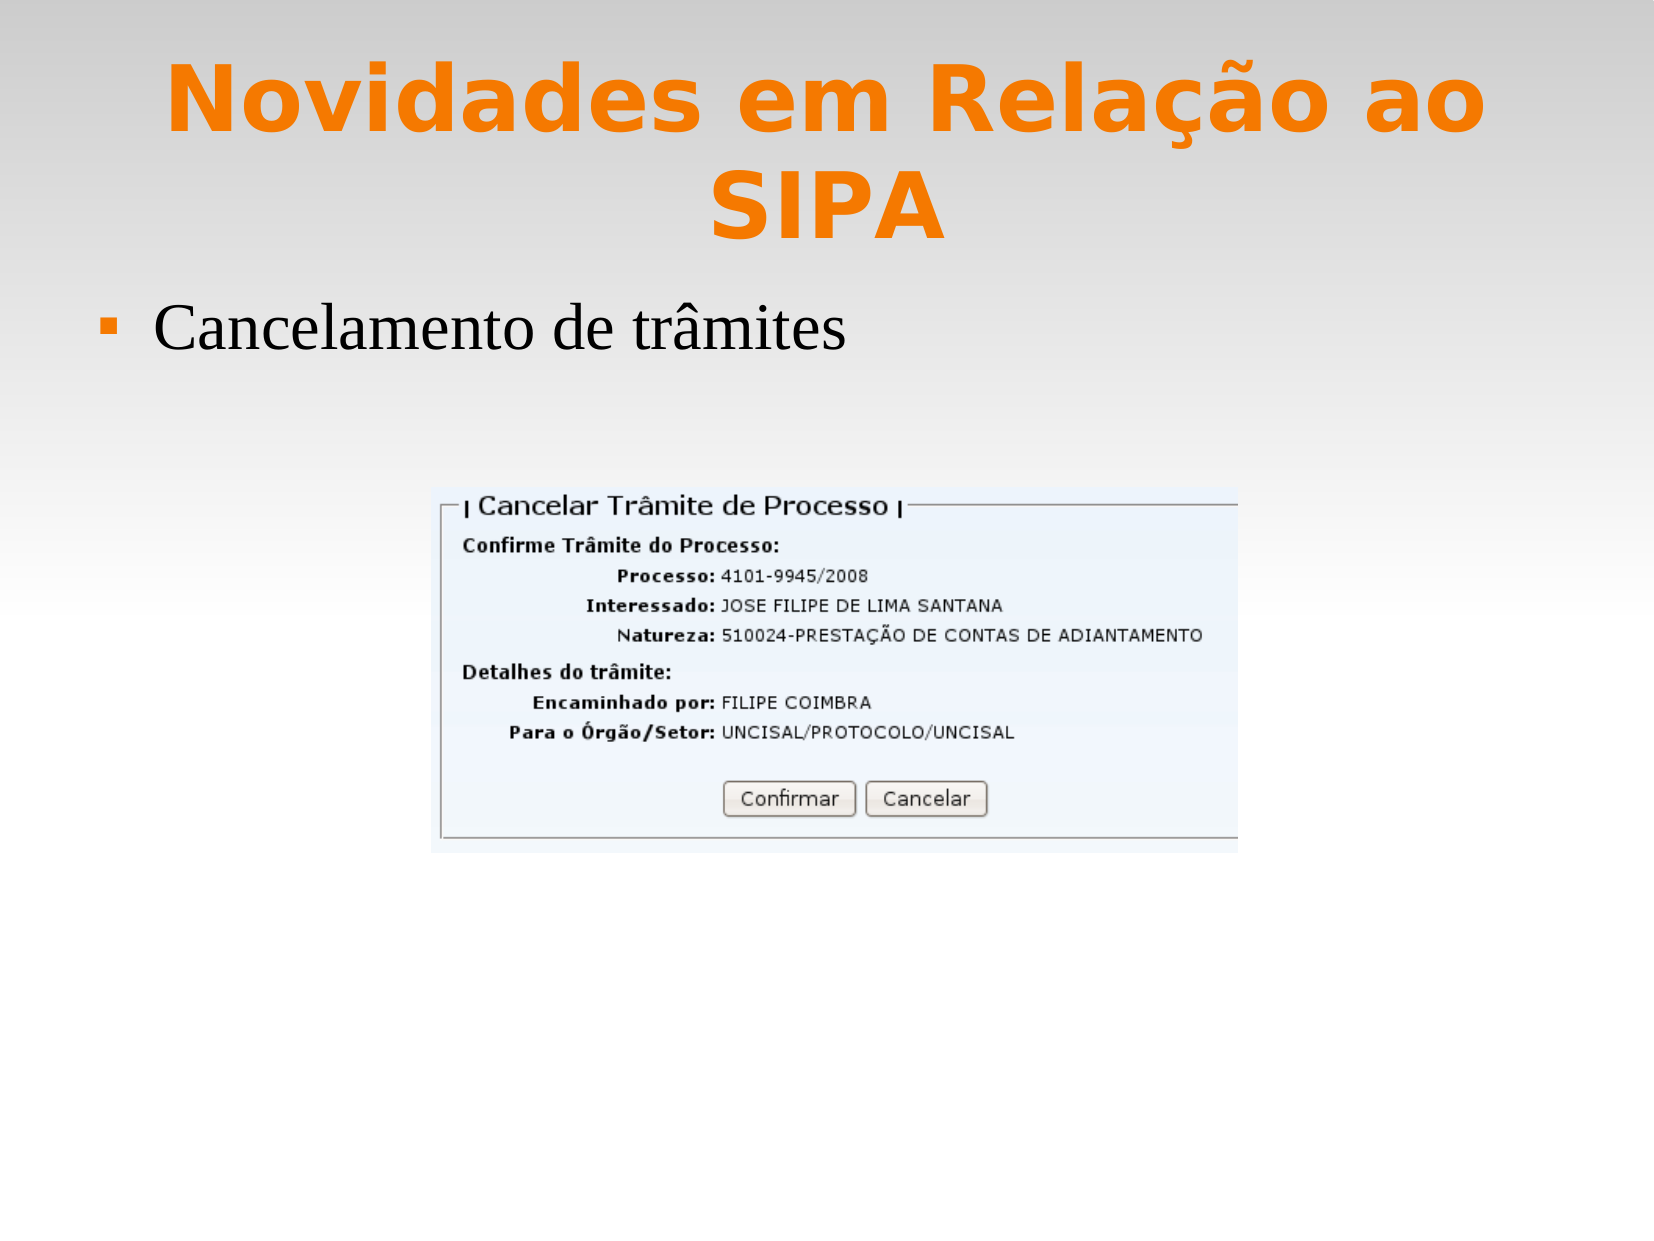

# Novidades em Relação ao SIPA
Cancelamento de trâmites